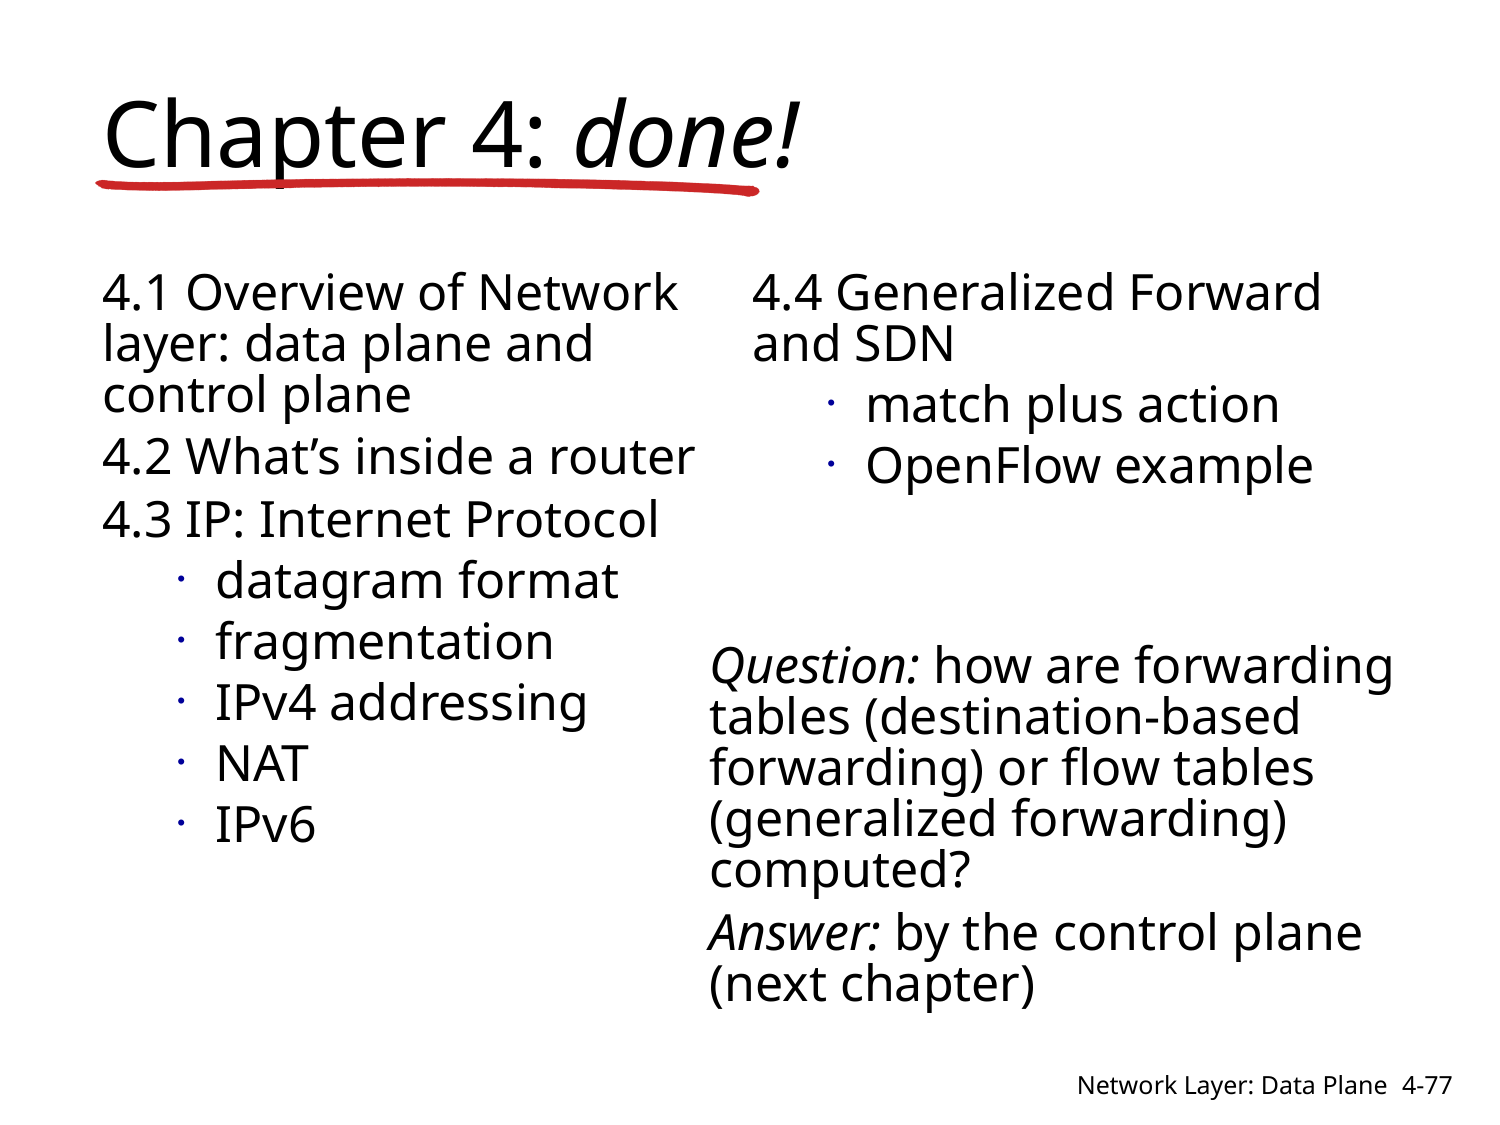

Chapter 4: done!
4.1 Overview of Network layer: data plane and control plane
4.2 What’s inside a router
4.3 IP: Internet Protocol
datagram format
fragmentation
IPv4 addressing
NAT
IPv6
4.4 Generalized Forward and SDN
match plus action
OpenFlow example
# Question: how are forwarding tables (destination-based forwarding) or flow tables (generalized forwarding) computed?
Answer: by the control plane (next chapter)
Network Layer: Data Plane